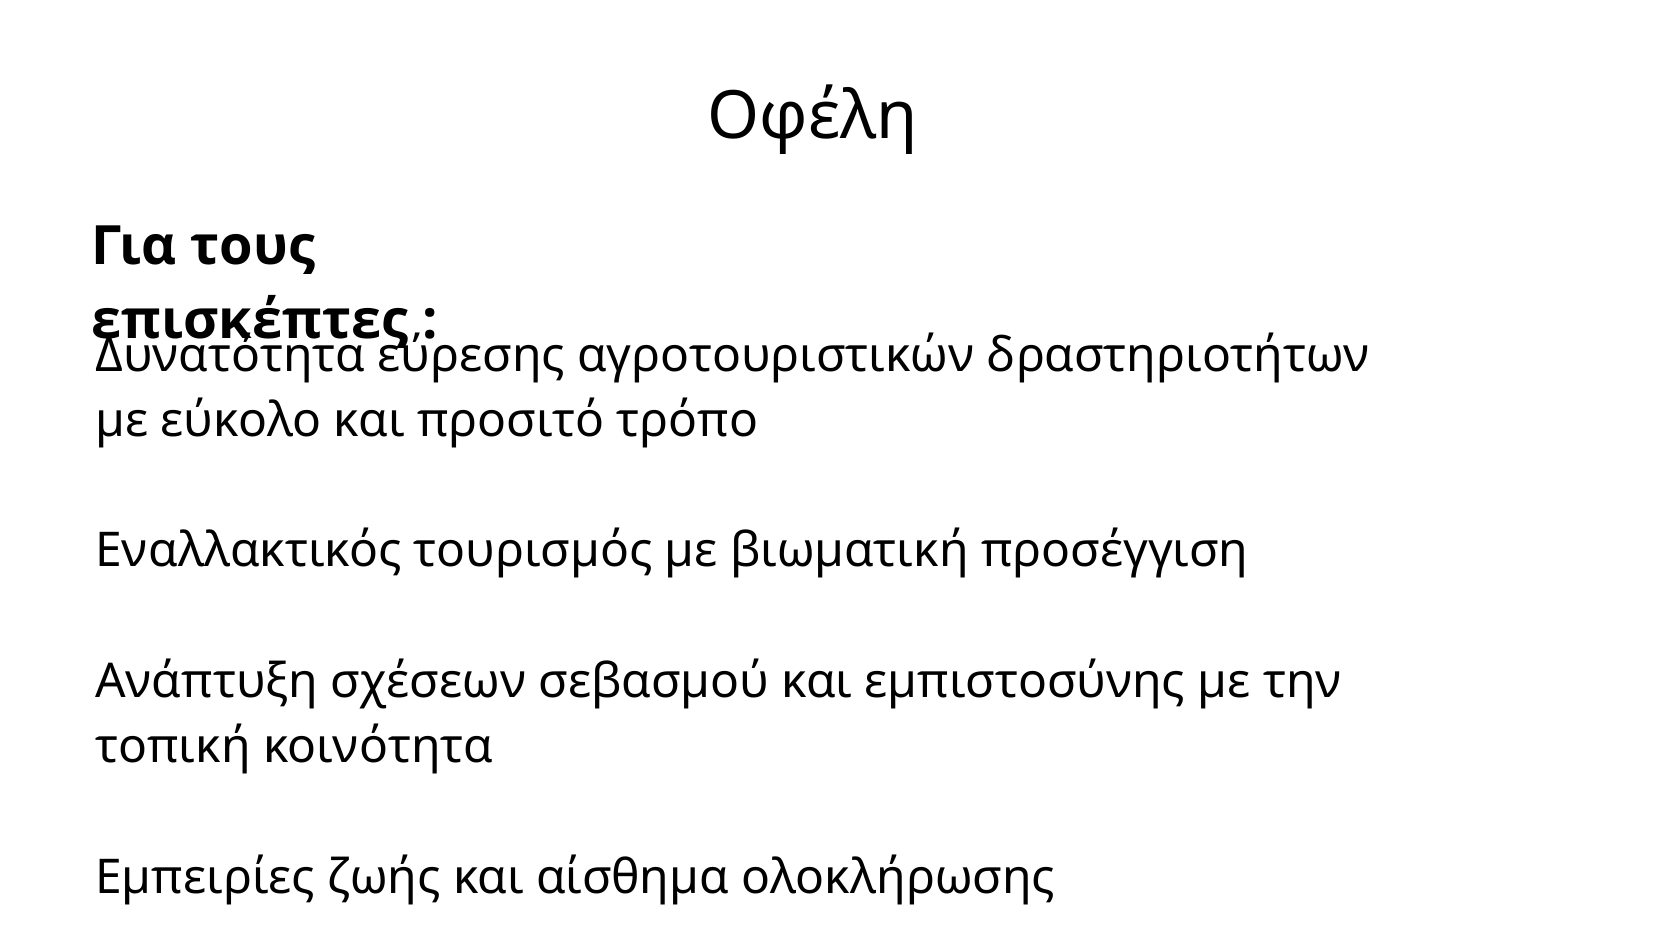

Οφέλη
Για τους επισκέπτες :
Δυνατότητα εύρεσης αγροτουριστικών δραστηριοτήτων με εύκολο και προσιτό τρόπο
Εναλλακτικός τουρισμός με βιωματική προσέγγιση
Ανάπτυξη σχέσεων σεβασμού και εμπιστοσύνης με την τοπική κοινότητα
Εμπειρίες ζωής και αίσθημα ολοκλήρωσης